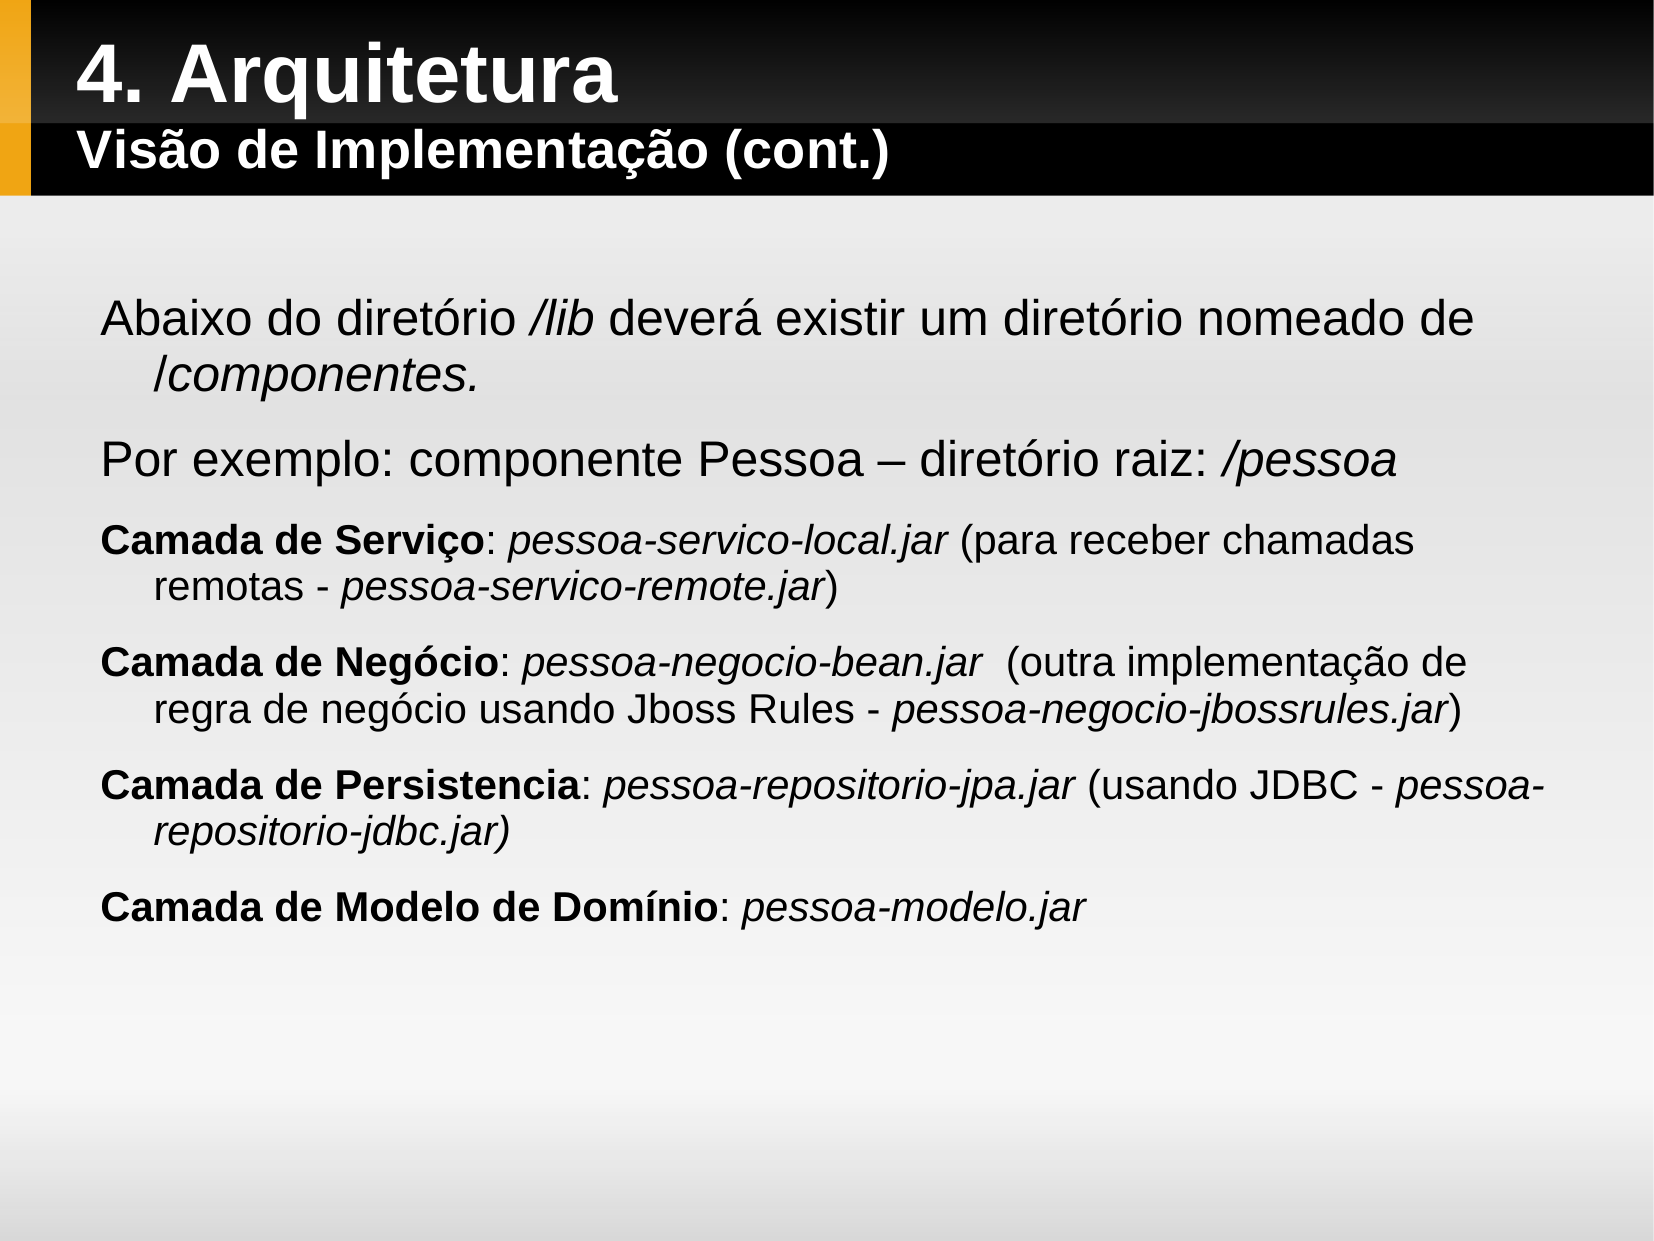

# 4. Arquitetura Visão de Implementação (cont.)
Abaixo do diretório /lib deverá existir um diretório nomeado de /componentes.
Por exemplo: componente Pessoa – diretório raiz: /pessoa
Camada de Serviço: pessoa-servico-local.jar (para receber chamadas remotas - pessoa-servico-remote.jar)
Camada de Negócio: pessoa-negocio-bean.jar (outra implementação de regra de negócio usando Jboss Rules - pessoa-negocio-jbossrules.jar)
Camada de Persistencia: pessoa-repositorio-jpa.jar (usando JDBC - pessoa-repositorio-jdbc.jar)
Camada de Modelo de Domínio: pessoa-modelo.jar